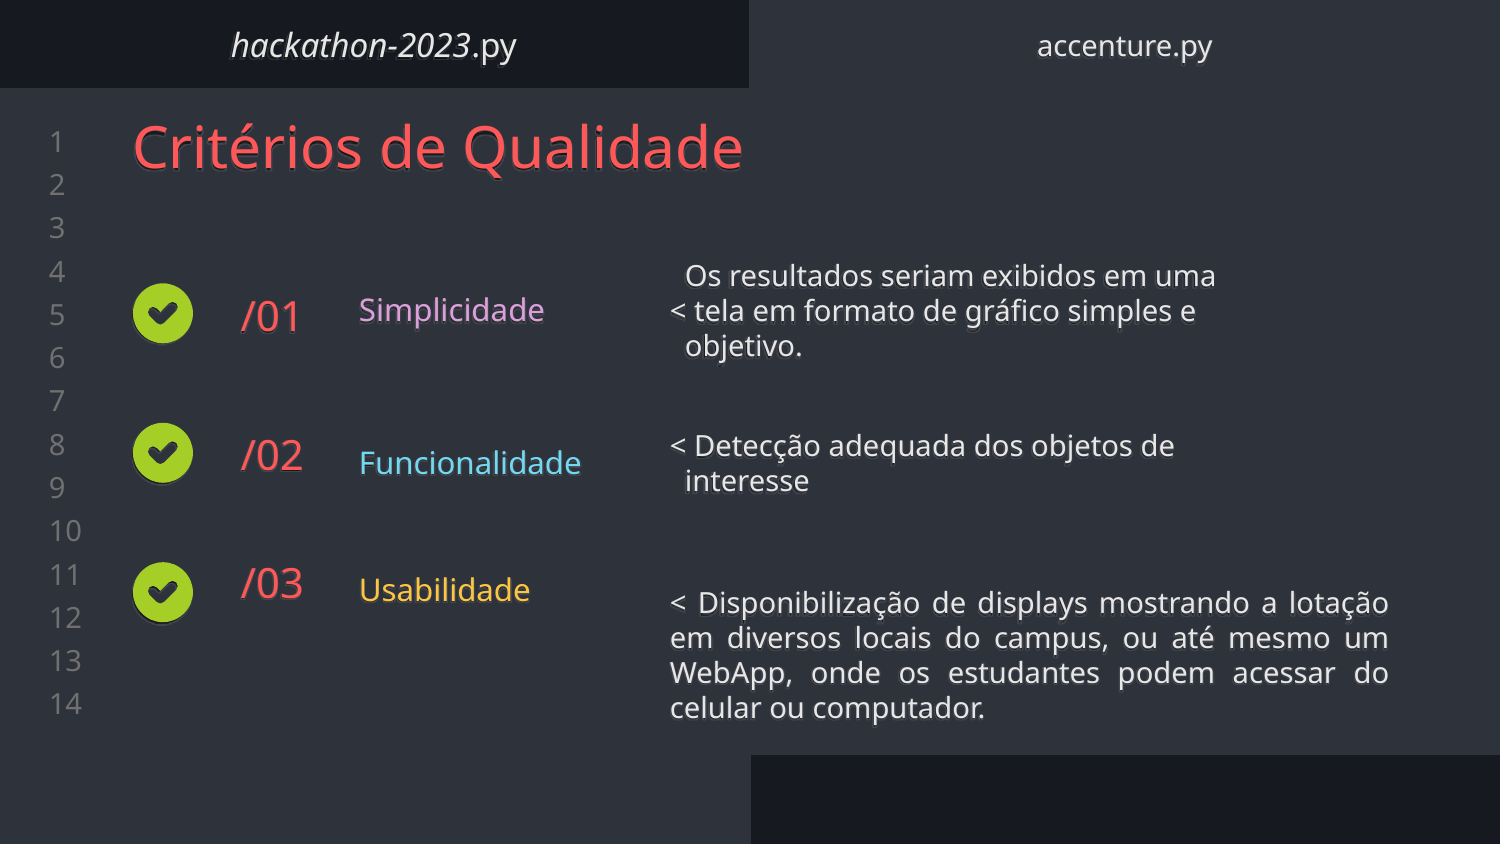

hackathon-2023.py
accenture.py
# Critérios de Qualidade
 Os resultados seriam exibidos em uma
< tela em formato de gráfico simples e
 objetivo.
Simplicidade
/01
/02
Funcionalidade
< Detecção adequada dos objetos de
 interesse
/03
Usabilidade
< Disponibilização de displays mostrando a lotação em diversos locais do campus, ou até mesmo um WebApp, onde os estudantes podem acessar do celular ou computador.